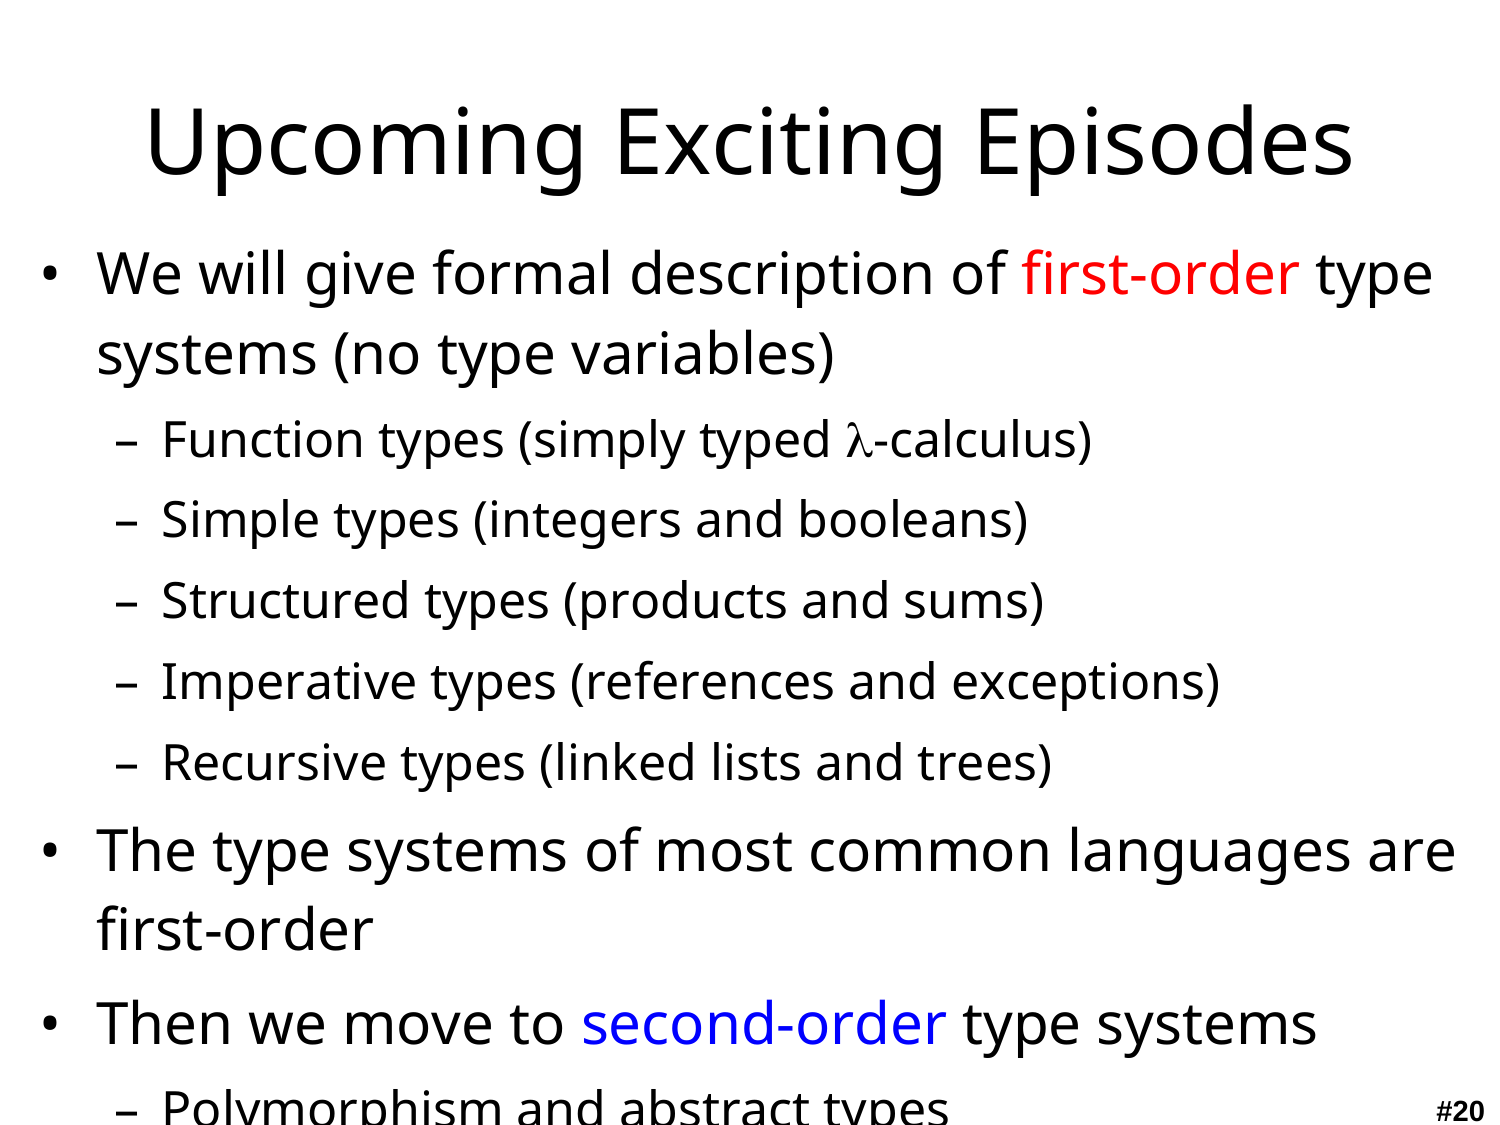

# Upcoming Exciting Episodes
We will give formal description of first-order type systems (no type variables)
Function types (simply typed -calculus)
Simple types (integers and booleans)
Structured types (products and sums)
Imperative types (references and exceptions)
Recursive types (linked lists and trees)
The type systems of most common languages are first-order
Then we move to second-order type systems
Polymorphism and abstract types
20